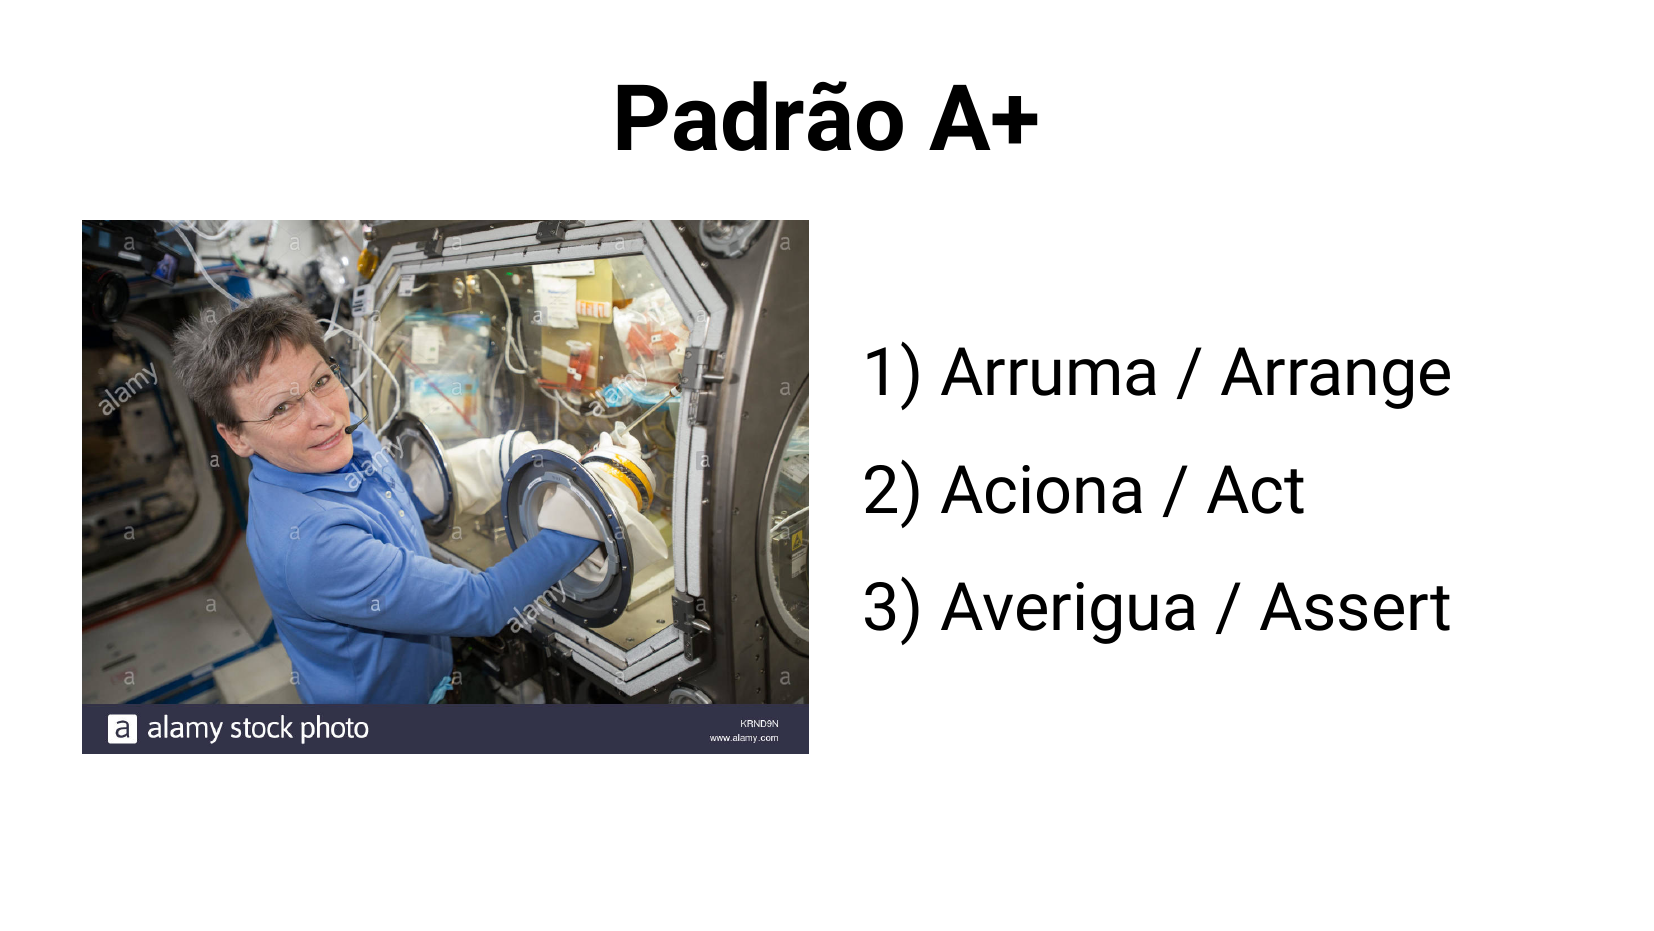

# Padrão A+
 Arruma / Arrange
 Aciona / Act
 Averigua / Assert